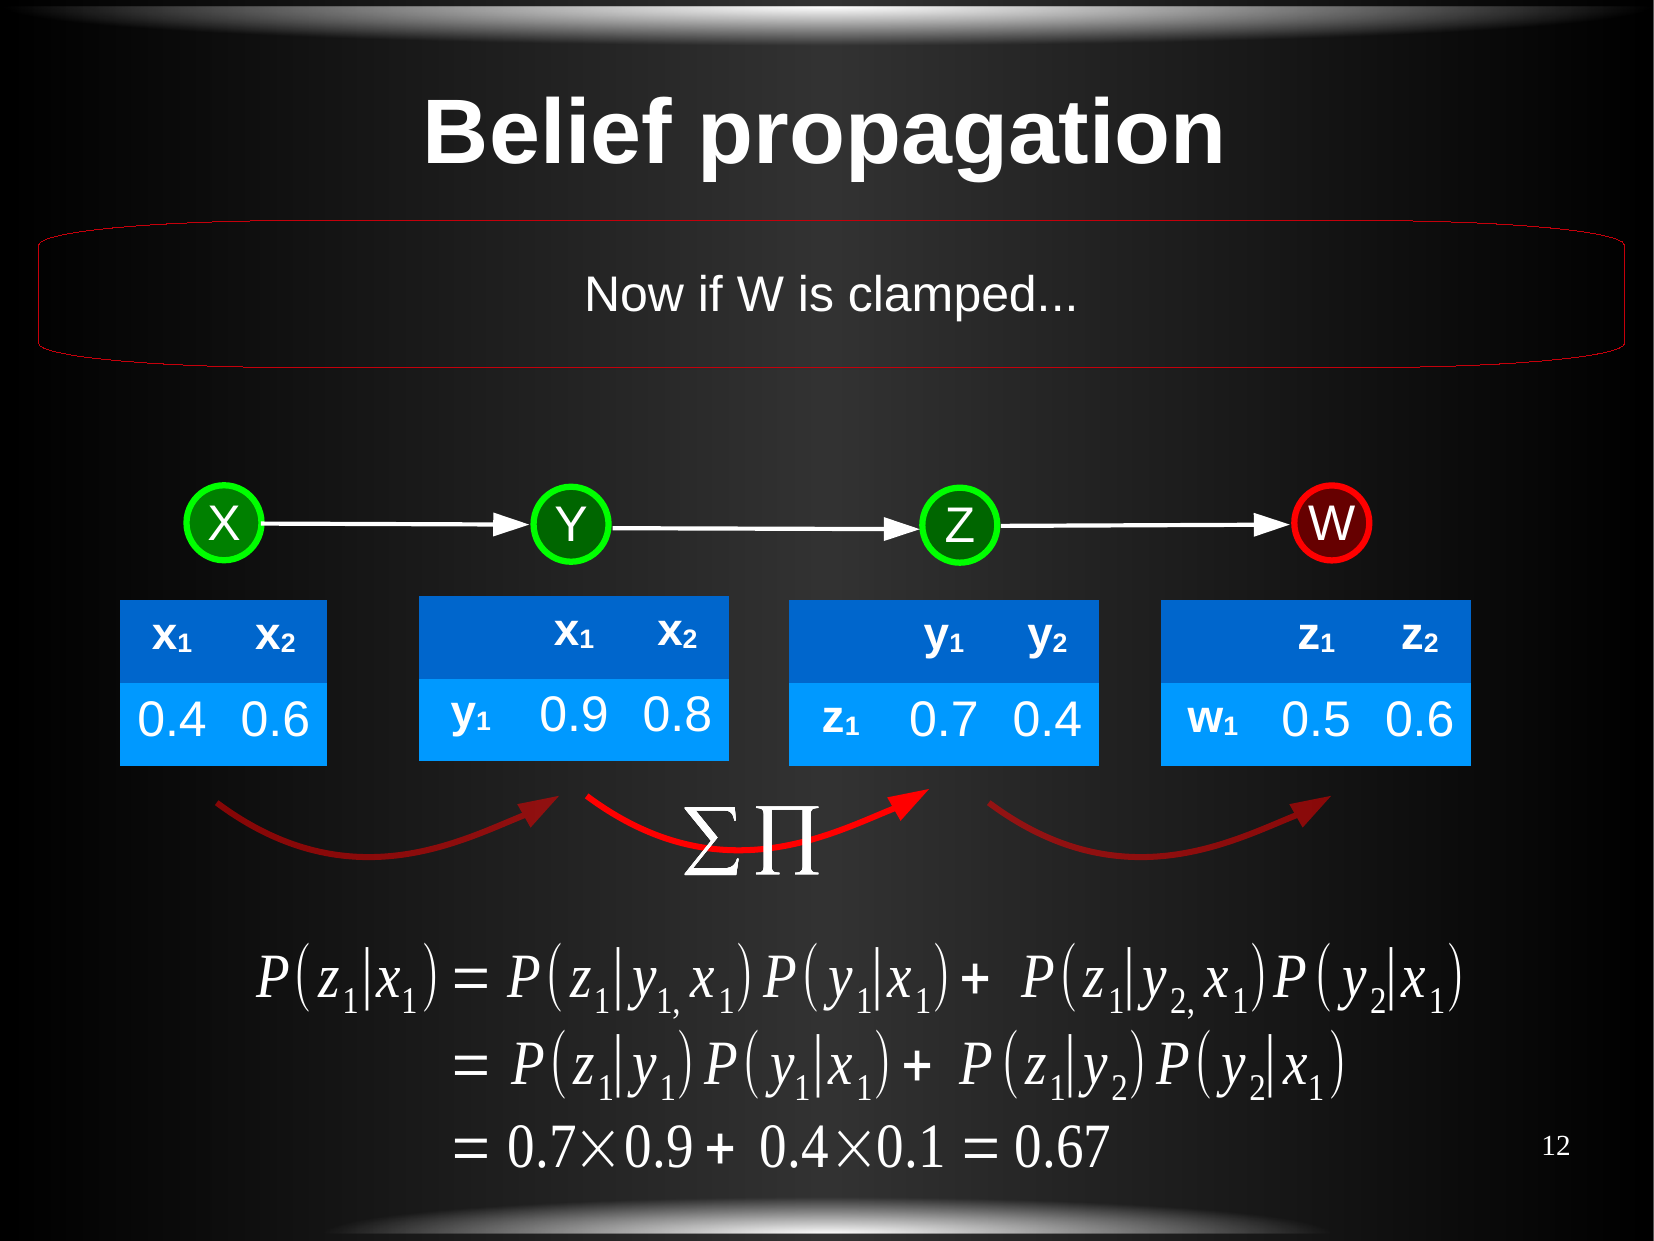

# Belief propagation
Now if W is clamped...
X
W
Y
Z
| | x1 | x2 |
| --- | --- | --- |
| y1 | 0.9 | 0.8 |
| | y1 | y2 |
| --- | --- | --- |
| z1 | 0.7 | 0.4 |
| | z1 | z2 |
| --- | --- | --- |
| w1 | 0.5 | 0.6 |
| x1 | x2 |
| --- | --- |
| 0.4 | 0.6 |
12